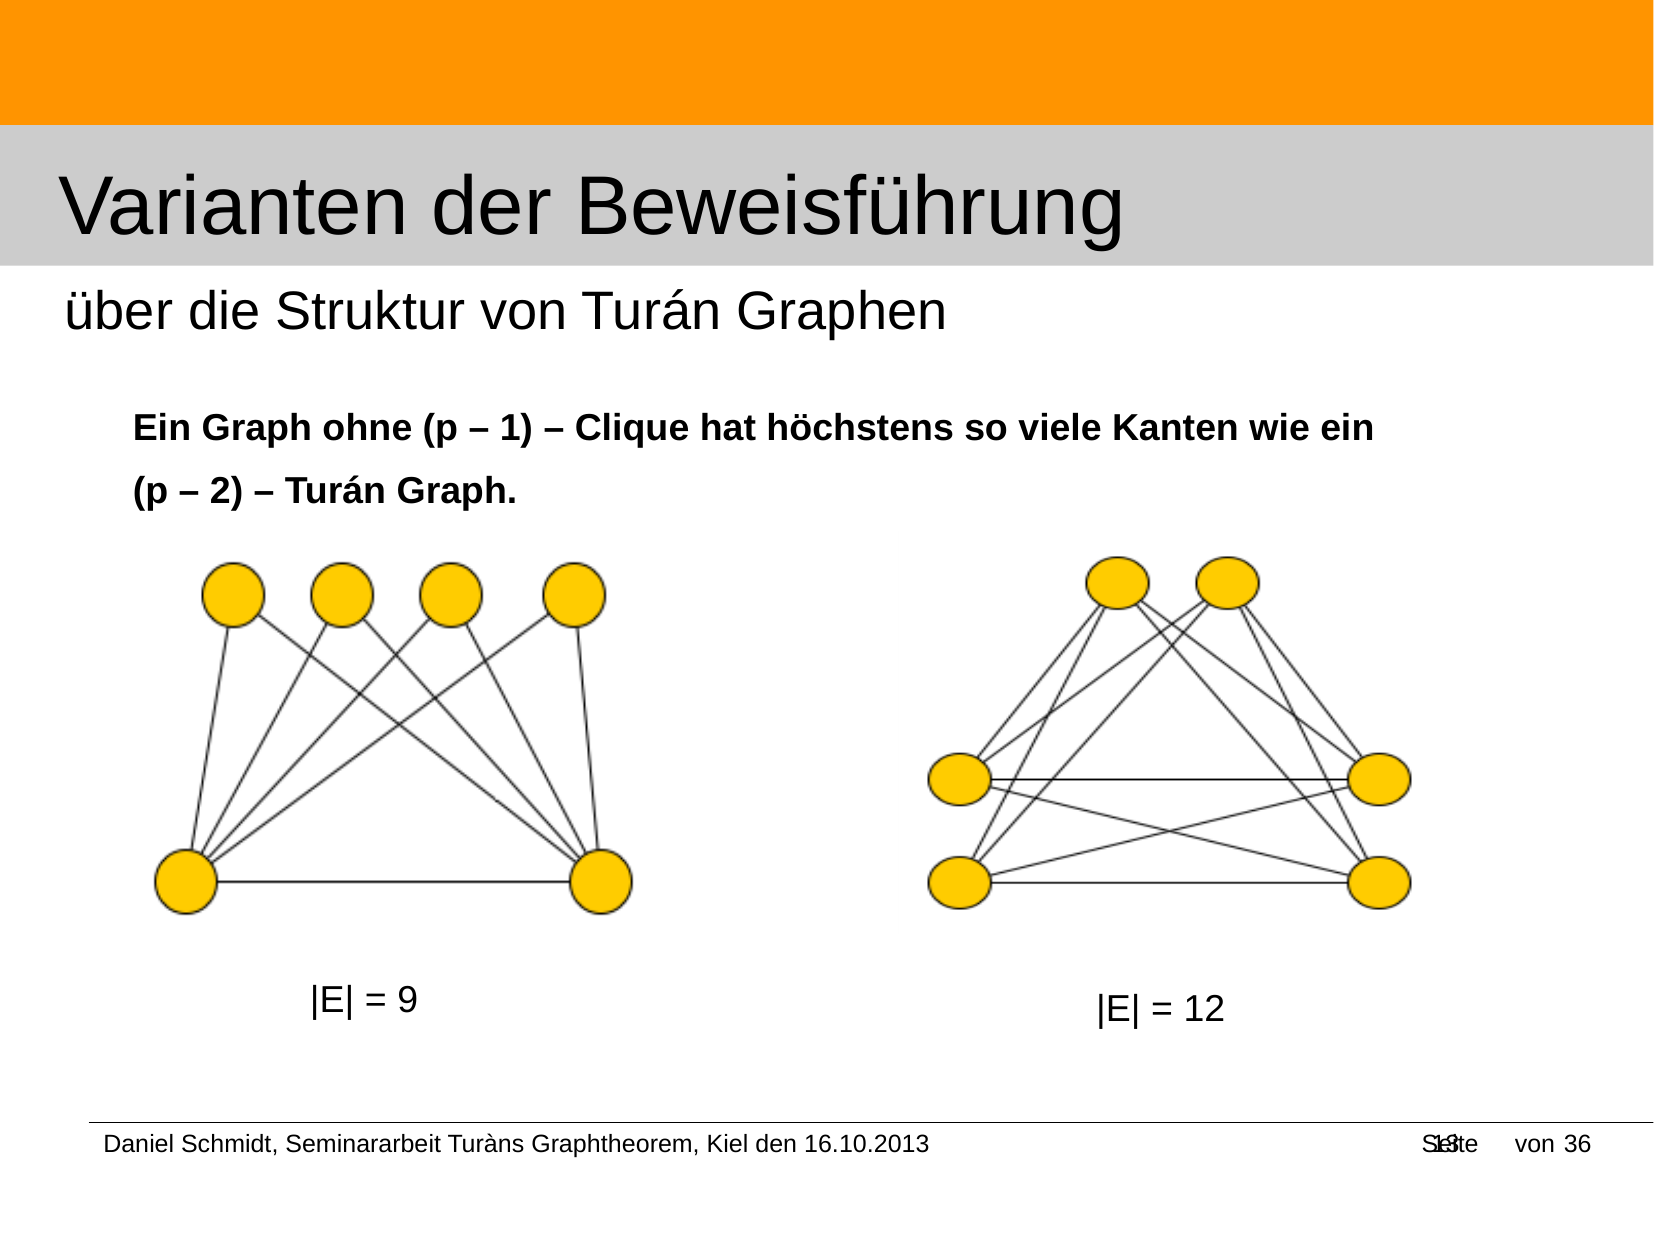

# Varianten der Beweisführung
über die Struktur von Turán Graphen
Ein Graph ohne (p – 1) – Clique hat höchstens so viele Kanten wie ein (p – 2) – Turán Graph.
|E| = 9
|E| = 12
36
von
Daniel Schmidt, Seminararbeit Turàns Graphtheorem, Kiel den 16.10.2013
Seite